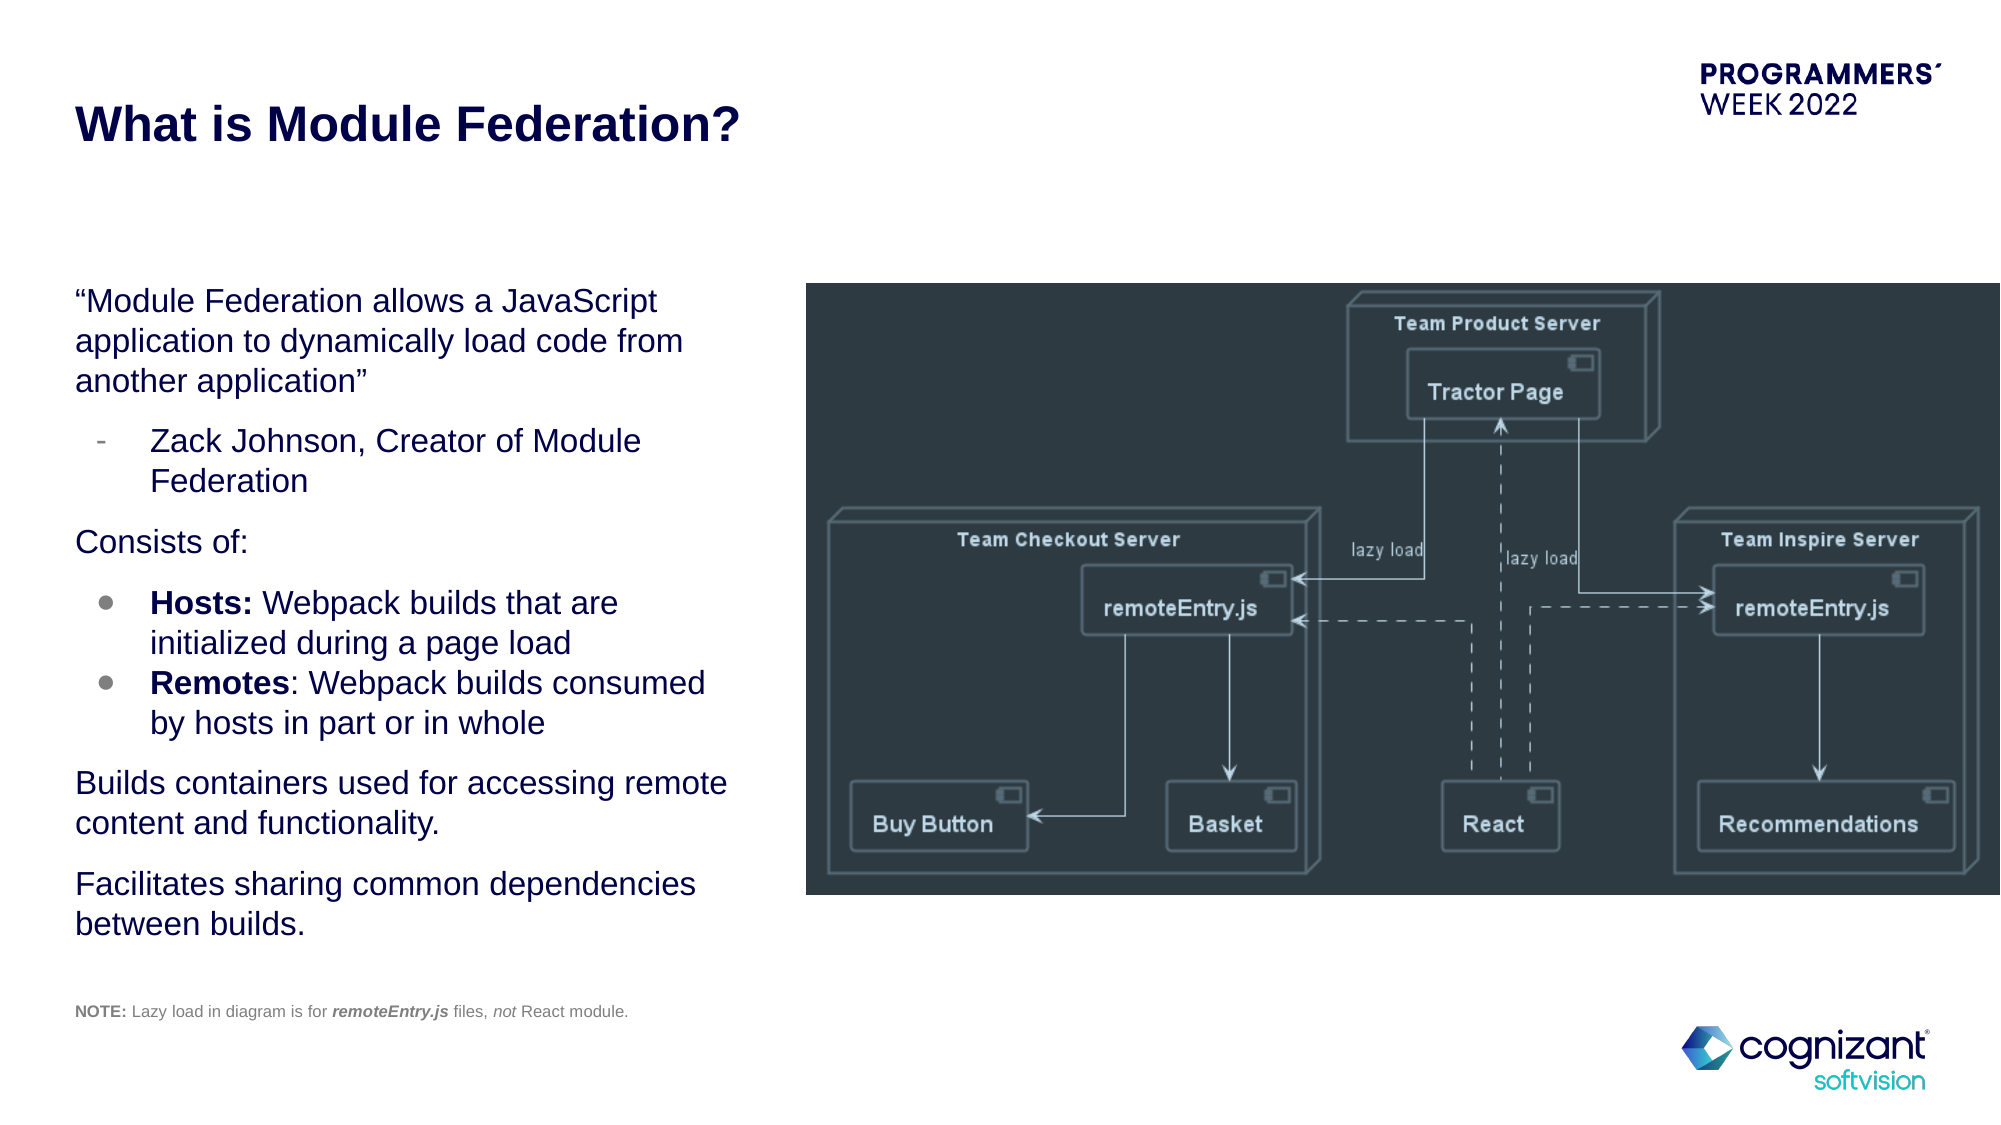

What is Module Federation?
# “Module Federation allows a JavaScript application to dynamically load code from another application”
Zack Johnson, Creator of Module Federation
Consists of:
Hosts: Webpack builds that are initialized during a page load
Remotes: Webpack builds consumed by hosts in part or in whole
Builds containers used for accessing remote content and functionality.
Facilitates sharing common dependencies between builds.
NOTE: Lazy load in diagram is for remoteEntry.js files, not React module.